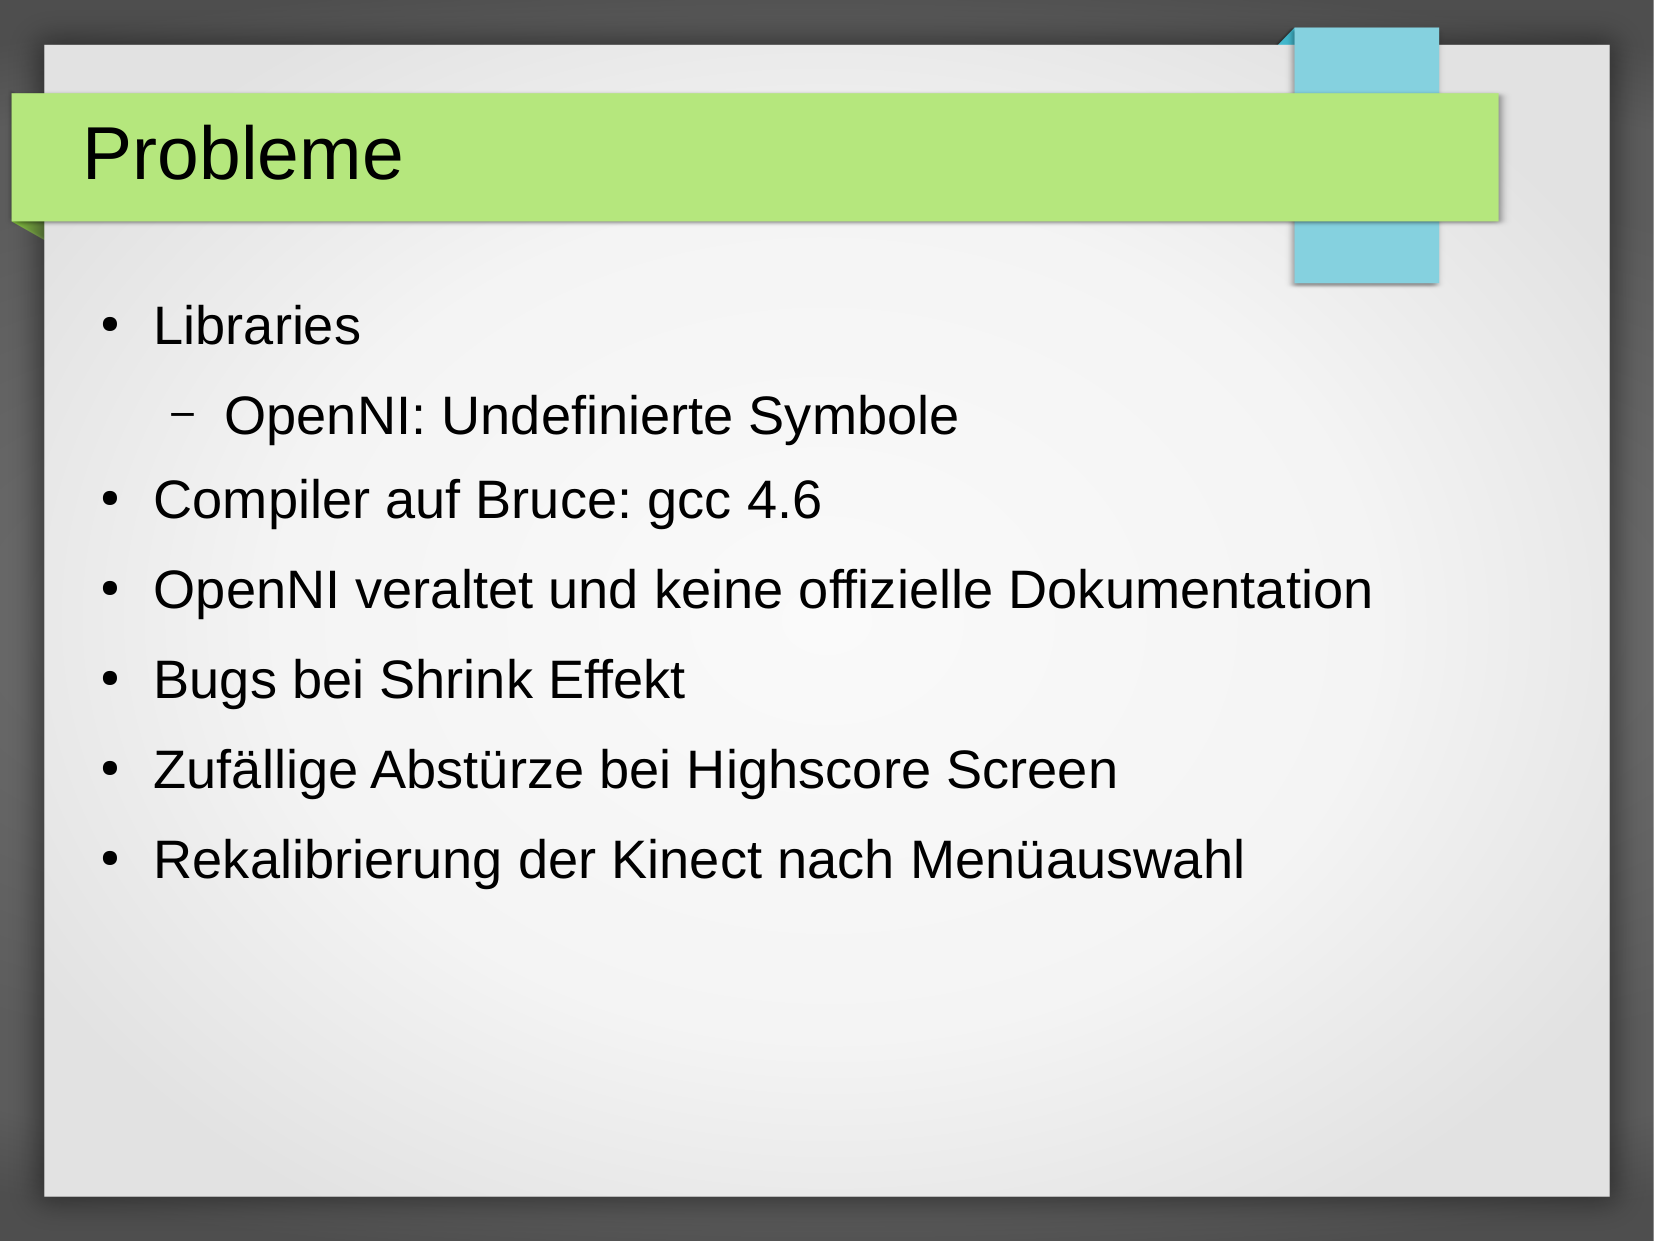

# Probleme
Libraries
OpenNI: Undefinierte Symbole
Compiler auf Bruce: gcc 4.6
OpenNI veraltet und keine offizielle Dokumentation
Bugs bei Shrink Effekt
Zufällige Abstürze bei Highscore Screen
Rekalibrierung der Kinect nach Menüauswahl